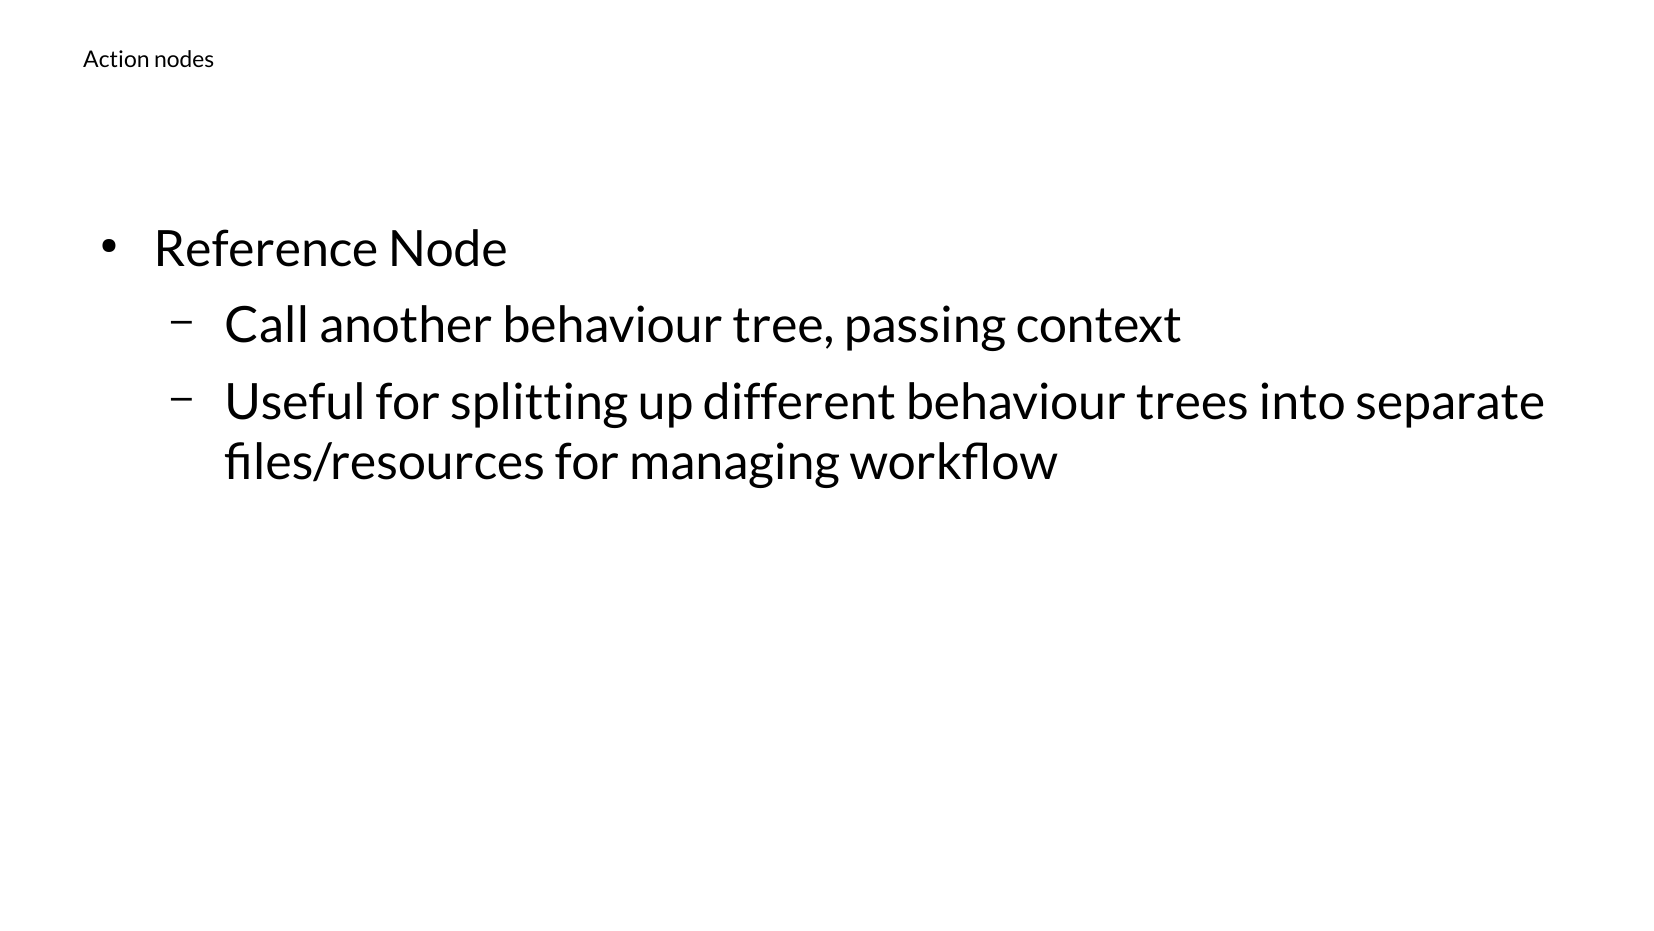

# Action nodes
Reference Node
Call another behaviour tree, passing context
Useful for splitting up different behaviour trees into separate files/resources for managing workflow